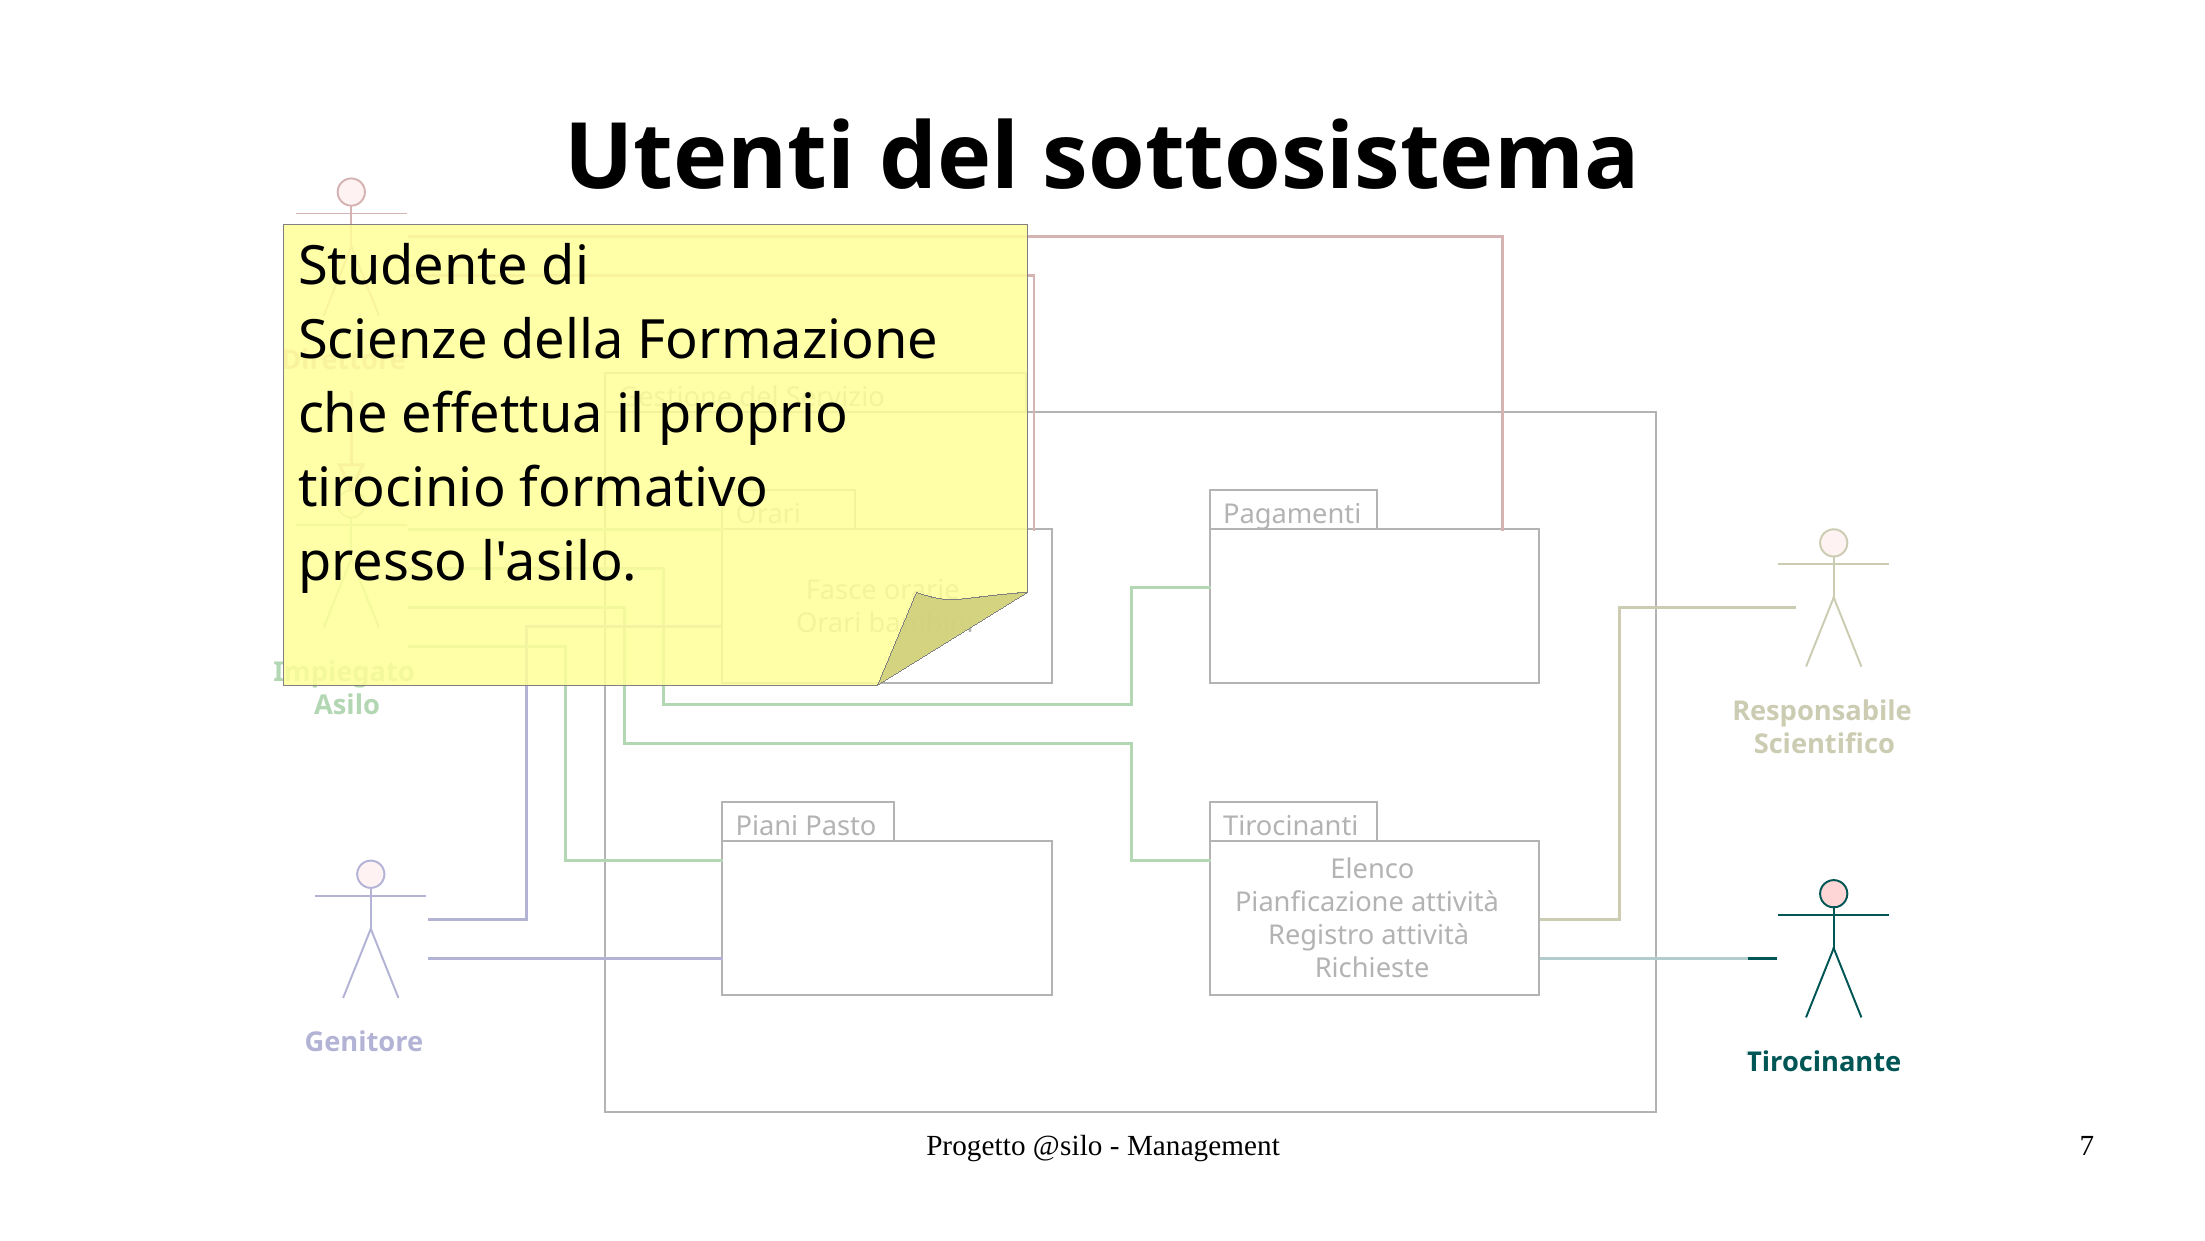

# Utenti del sottosistema
Studente di
Scienze della Formazione
che effettua il proprio
tirocinio formativo
presso l'asilo.
Progetto @silo - Management
7